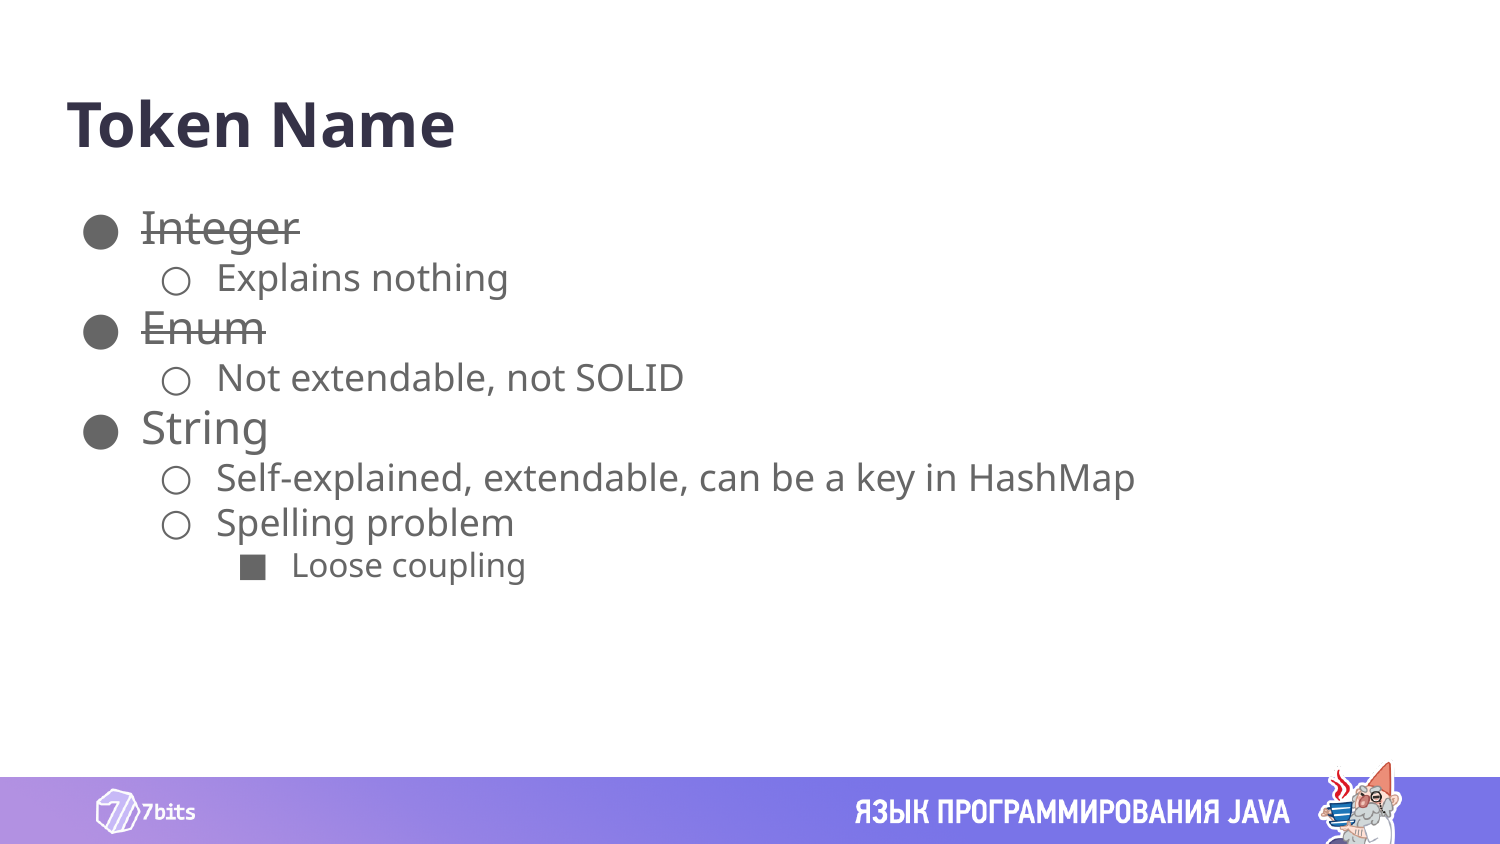

# Token Name
Integer
Explains nothing
Enum
Not extendable, not SOLID
String
Self-explained, extendable, can be a key in HashMap
Spelling problem
Loose coupling